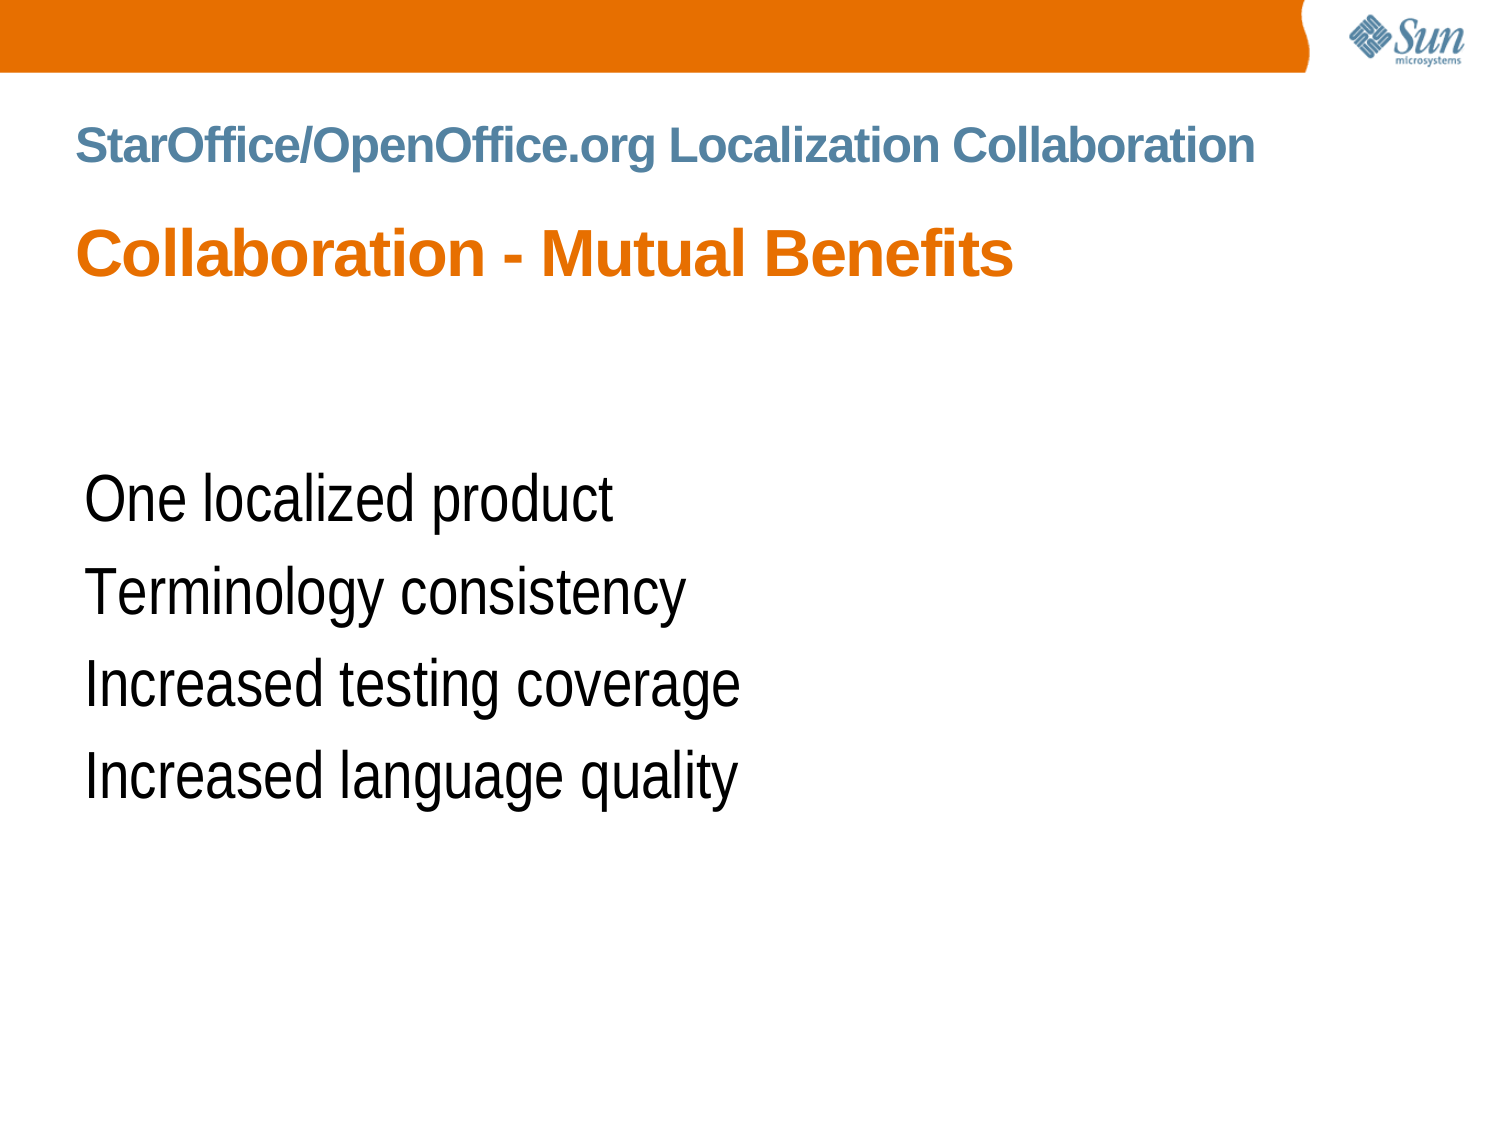

# StarOffice/OpenOffice.org Localization Collaboration Collaboration - Mutual Benefits
One localized product
Terminology consistency
Increased testing coverage
Increased language quality